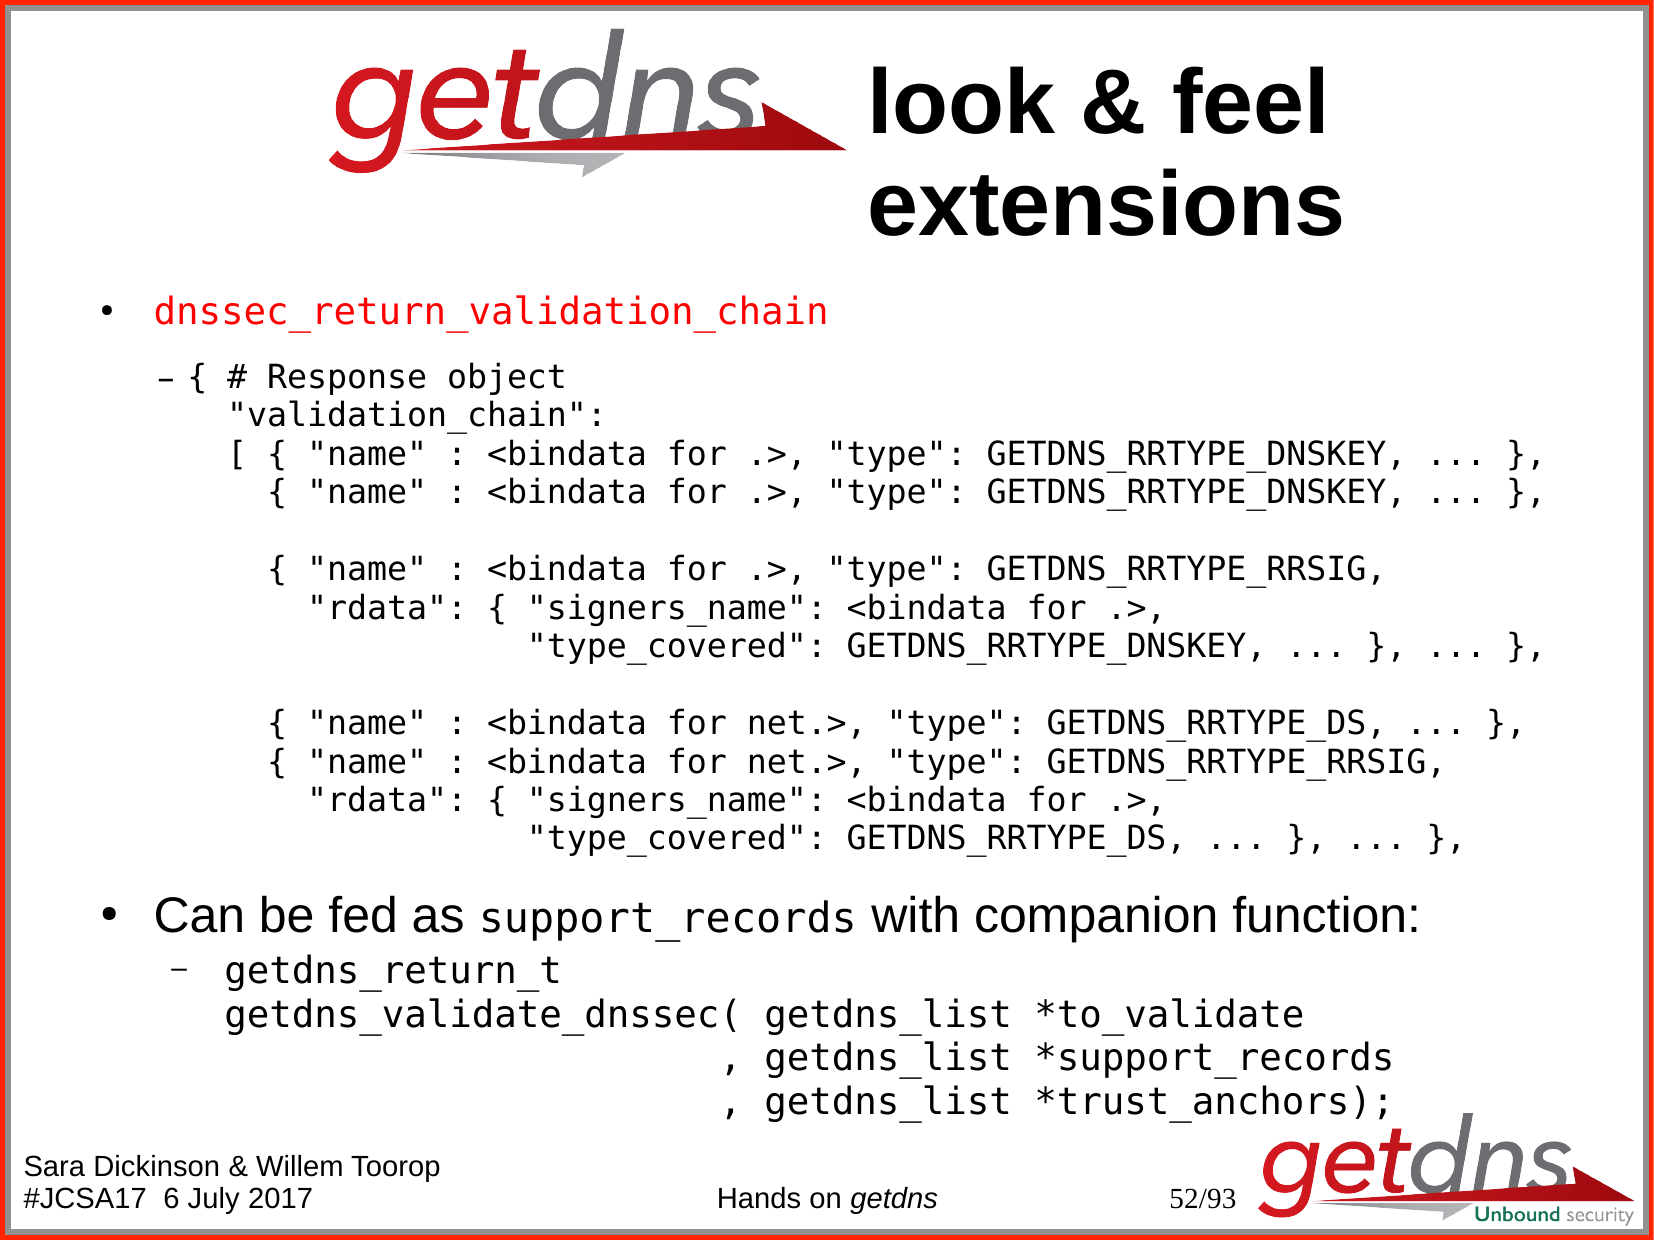

look & feel
							 extensions
# dnssec_return_validation_chain
{ # Response object
 "validation_chain":
 [ { "name" : <bindata for .>, "type": GETDNS_RRTYPE_DNSKEY, ... },
 { "name" : <bindata for .>, "type": GETDNS_RRTYPE_DNSKEY, ... },
 { "name" : <bindata for .>, "type": GETDNS_RRTYPE_RRSIG,
 "rdata": { "signers_name": <bindata for .>,
 "type_covered": GETDNS_RRTYPE_DNSKEY, ... }, ... },
 { "name" : <bindata for net.>, "type": GETDNS_RRTYPE_DS, ... },
 { "name" : <bindata for net.>, "type": GETDNS_RRTYPE_RRSIG,
 "rdata": { "signers_name": <bindata for .>,
 "type_covered": GETDNS_RRTYPE_DS, ... }, ... },
Can be fed as support_records with companion function:
getdns_return_t
getdns_validate_dnssec( getdns_list *to_validate
 , getdns_list *support_records
 , getdns_list *trust_anchors);
52